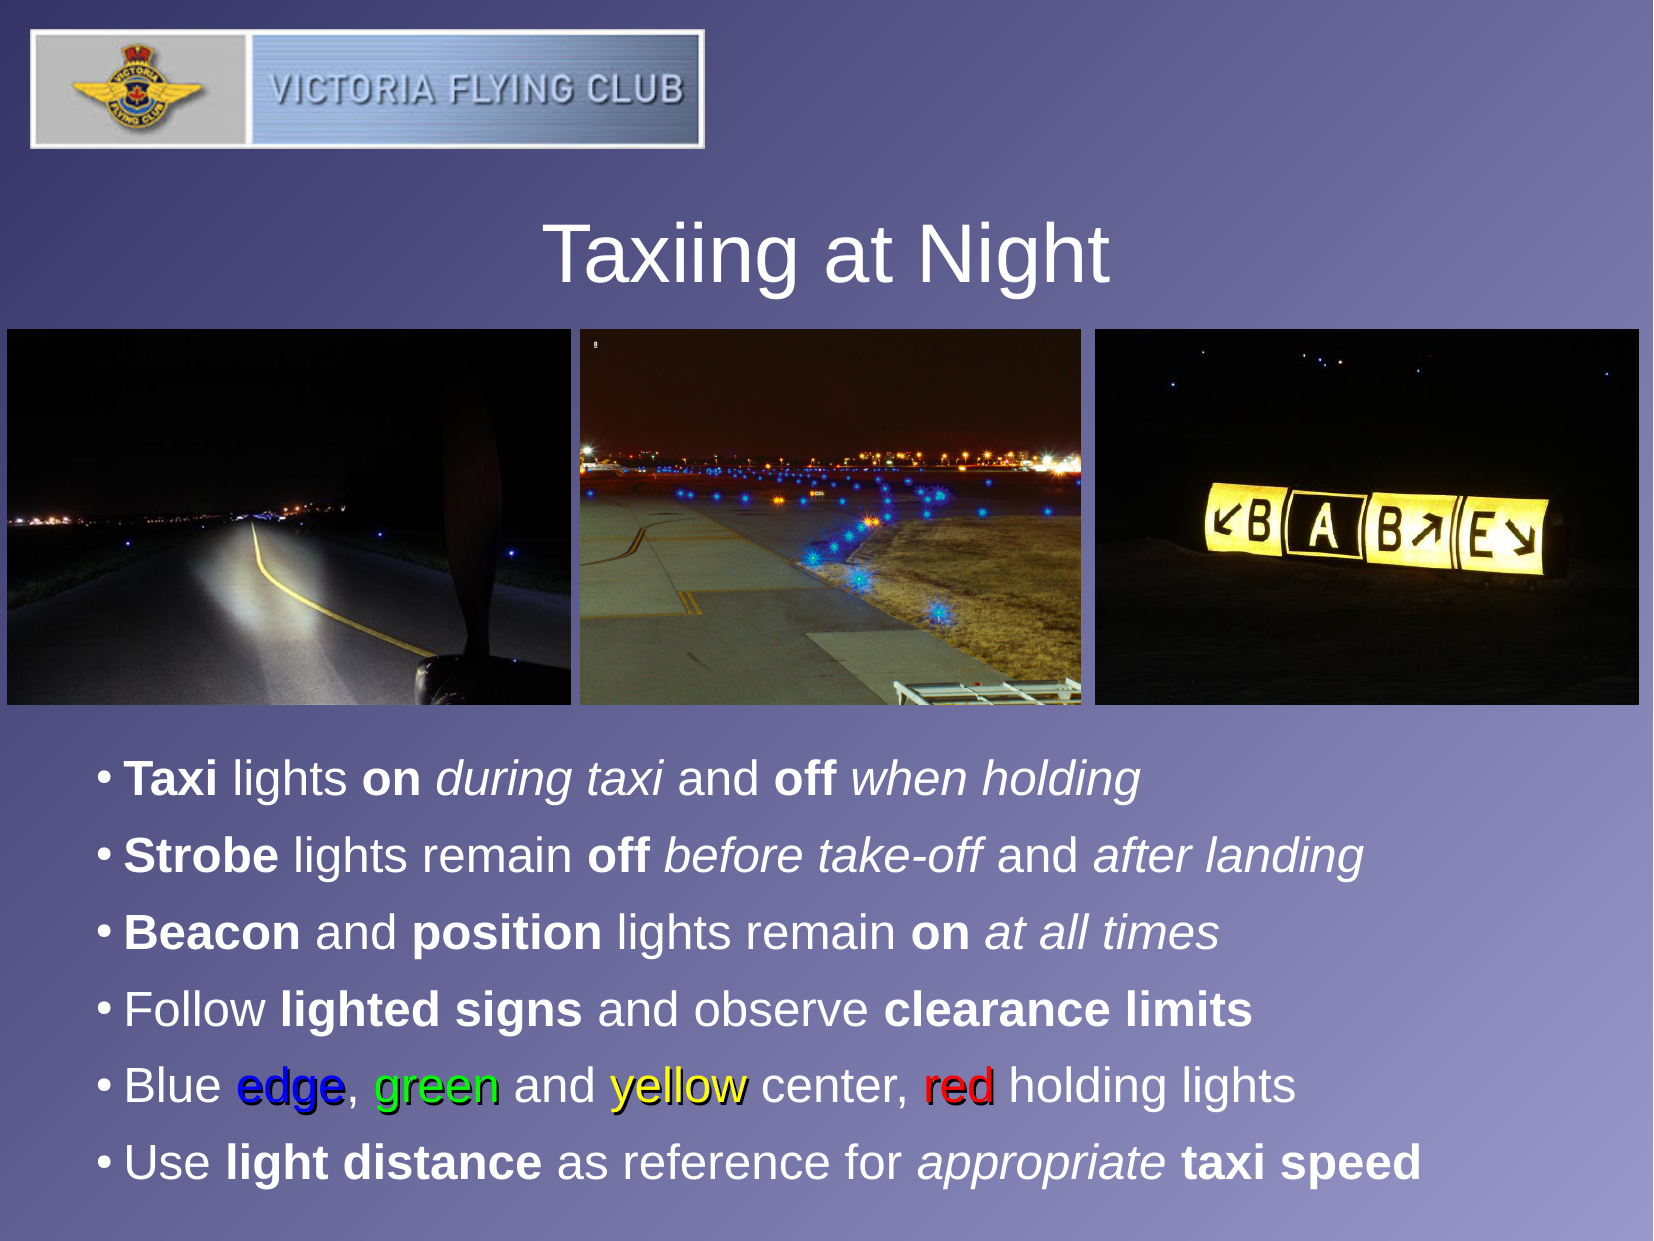

# Taxiing at Night
Taxi lights on during taxi and off when holding
Strobe lights remain off before take-off and after landing
Beacon and position lights remain on at all times
Follow lighted signs and observe clearance limits
Blue edge, green and yellow center, red holding lights
Use light distance as reference for appropriate taxi speed